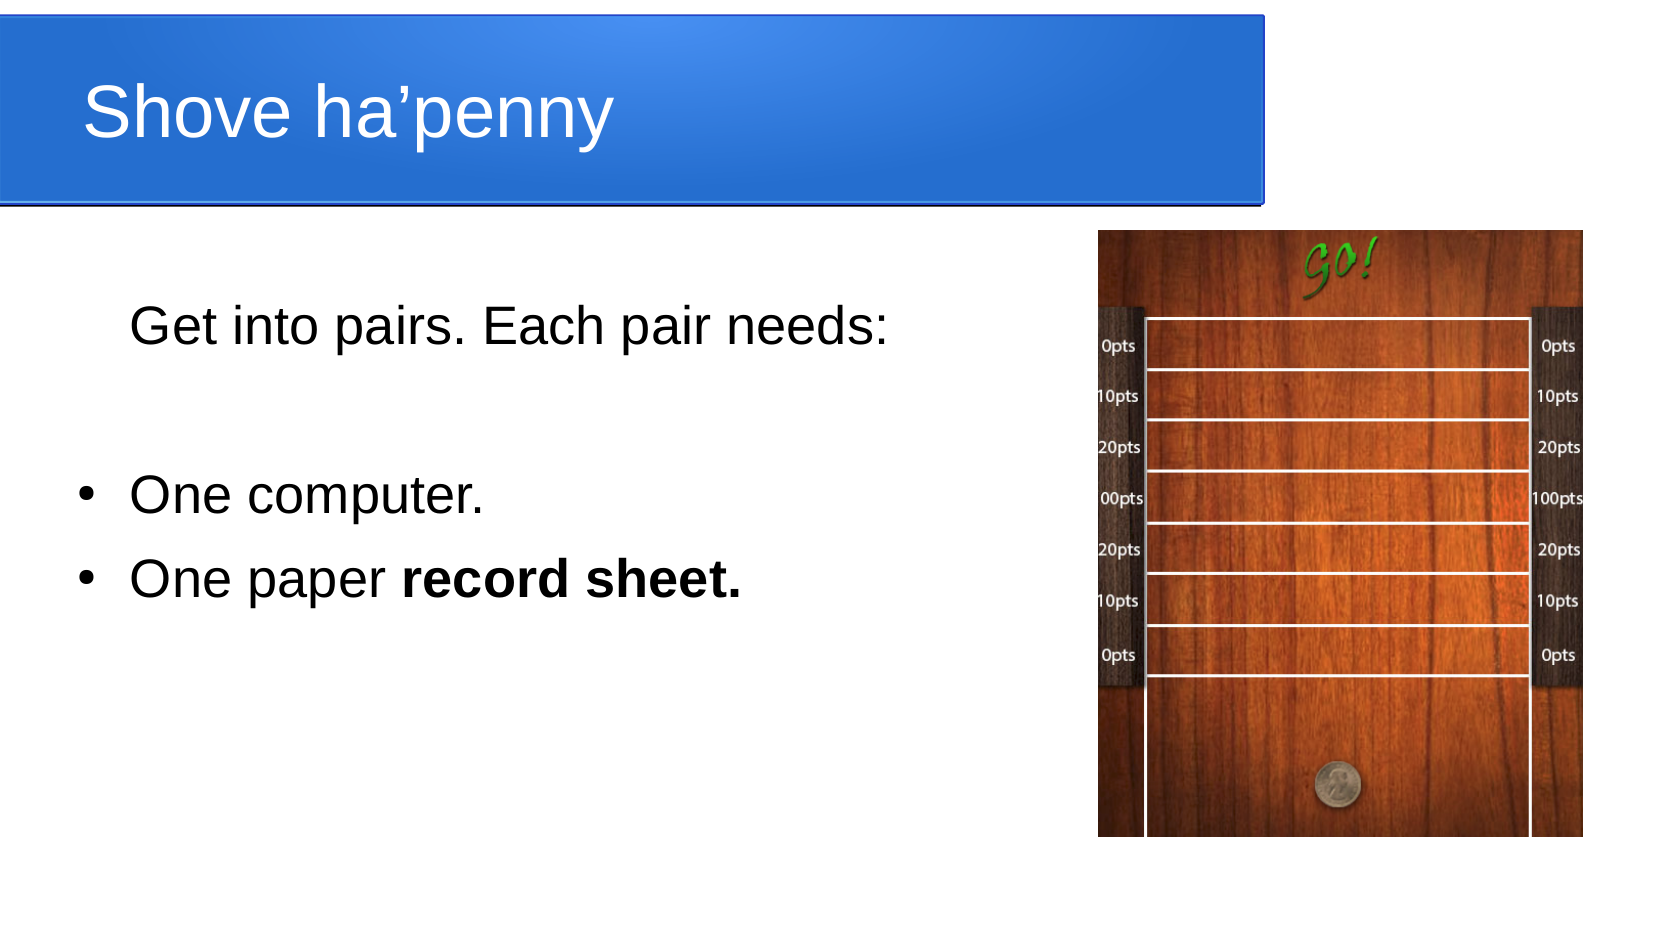

# Shove ha’penny
Get into pairs. Each pair needs:
One computer.
One paper record sheet.